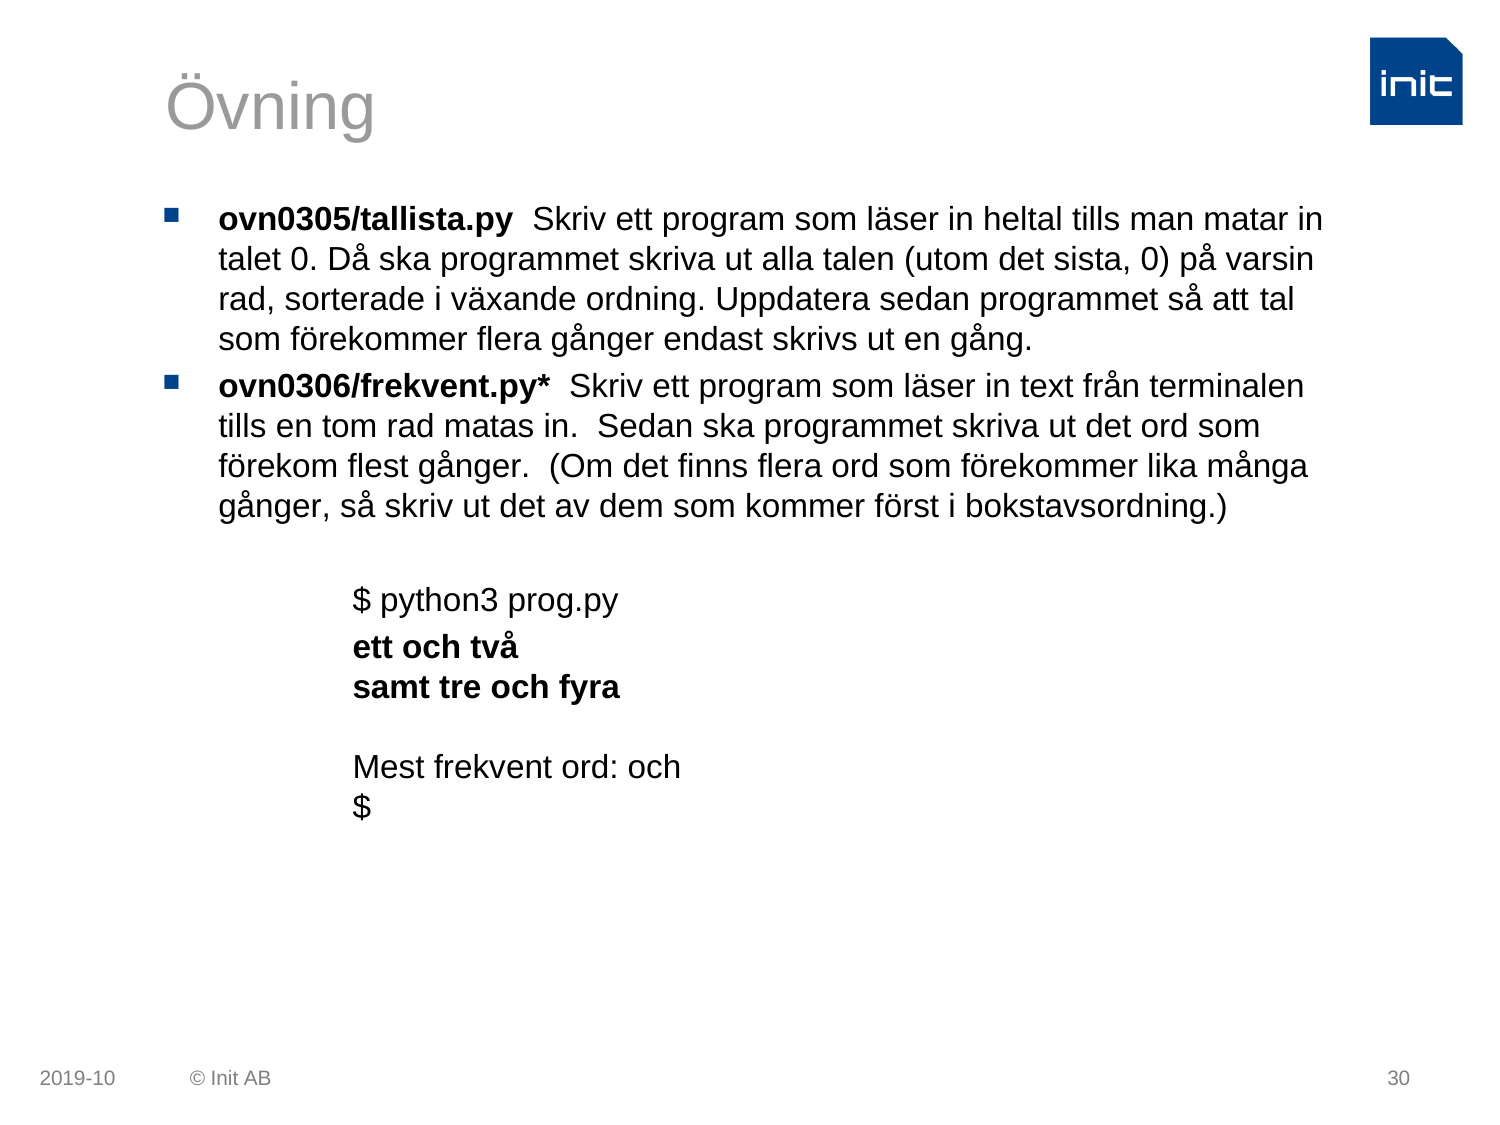

Övning
ovn0305/tallista.py Skriv ett program som läser in heltal tills man matar in talet 0. Då ska programmet skriva ut alla talen (utom det sista, 0) på varsin rad, sorterade i växande ordning. Uppdatera sedan programmet så att tal som förekommer flera gånger endast skrivs ut en gång.
ovn0306/frekvent.py* Skriv ett program som läser in text från terminalen tills en tom rad matas in. Sedan ska programmet skriva ut det ord som förekom flest gånger. (Om det finns flera ord som förekommer lika många gånger, så skriv ut det av dem som kommer först i bokstavsordning.)
$ python3 prog.py
ett och två
samt tre och fyra
Mest frekvent ord: och
$
2019-10
© Init AB